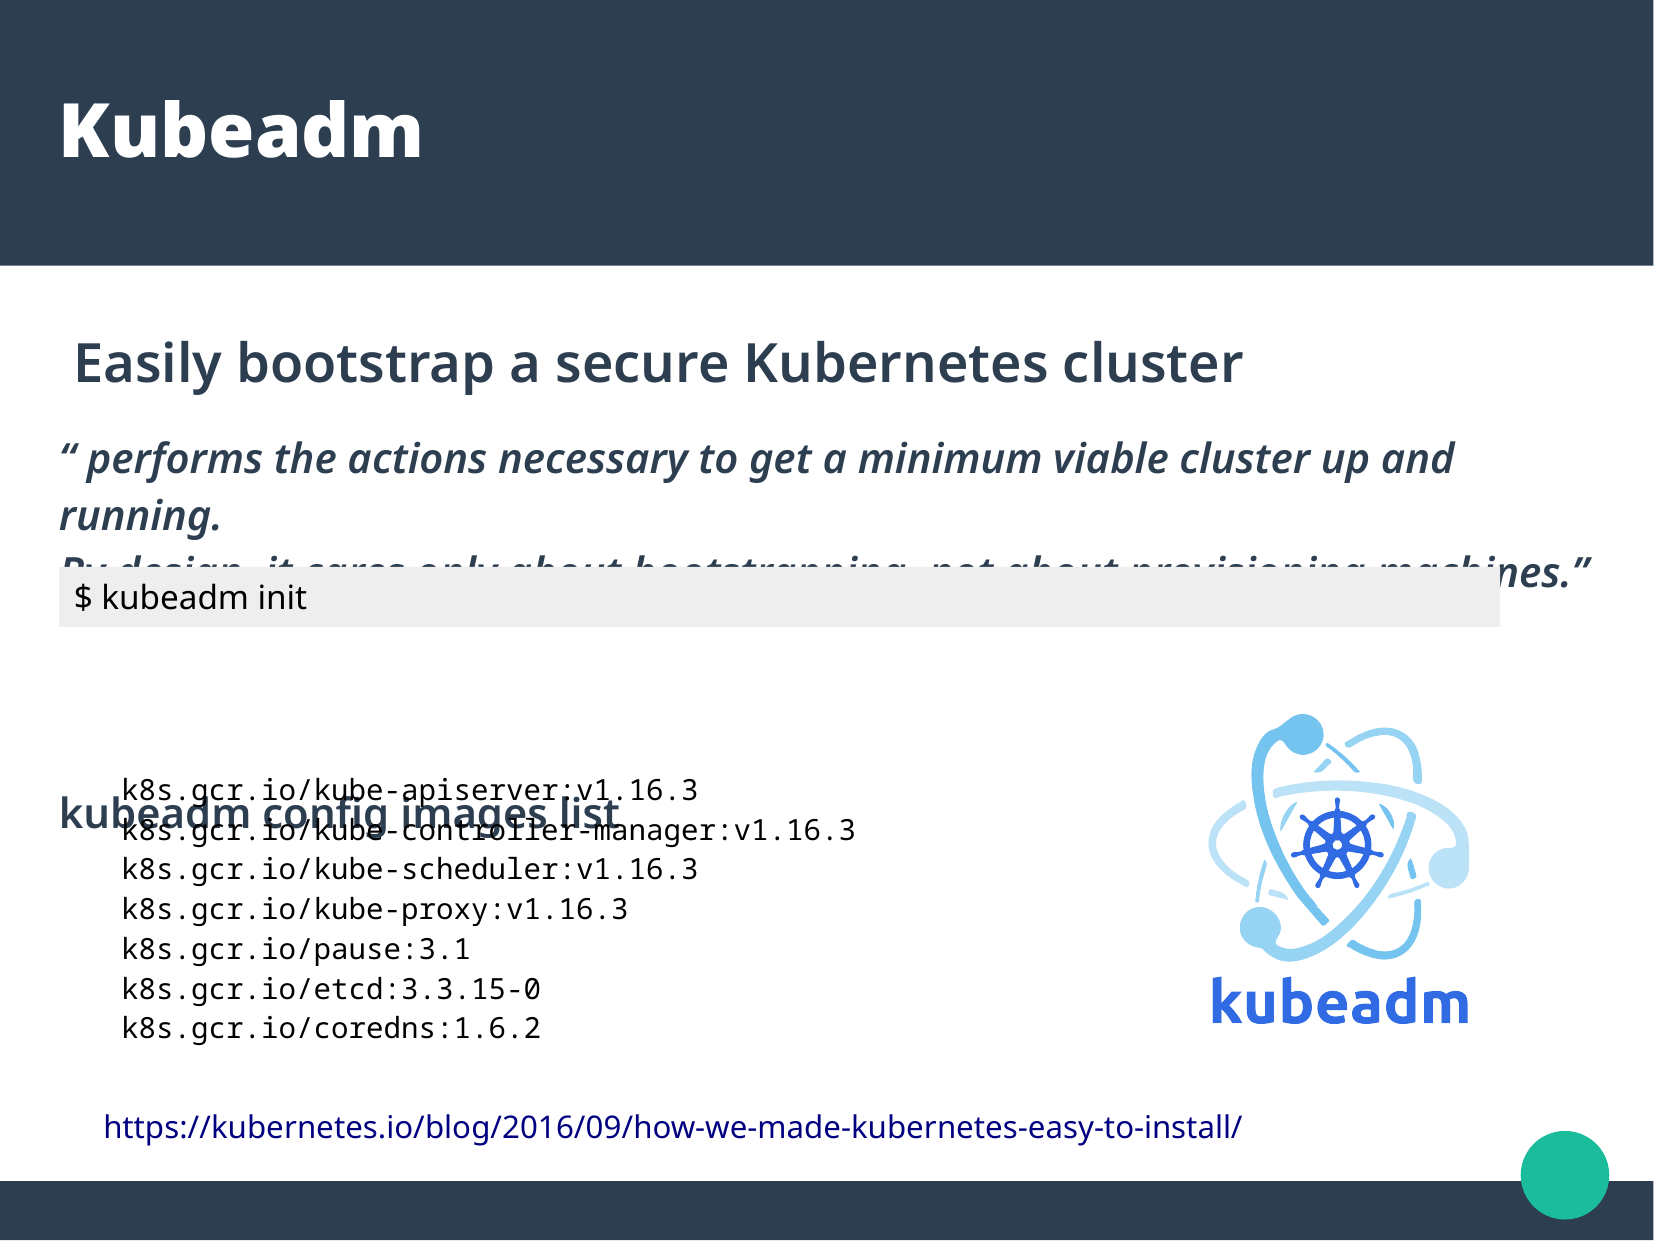

# Kubeadm
 Easily bootstrap a secure Kubernetes cluster
“ performs the actions necessary to get a minimum viable cluster up and running.
By design, it cares only about bootstrapping, not about provisioning machines.”
kubeadm config images list
$ kubeadm init
k8s.gcr.io/kube-apiserver:v1.16.3
k8s.gcr.io/kube-controller-manager:v1.16.3
k8s.gcr.io/kube-scheduler:v1.16.3
k8s.gcr.io/kube-proxy:v1.16.3
k8s.gcr.io/pause:3.1
k8s.gcr.io/etcd:3.3.15-0
k8s.gcr.io/coredns:1.6.2
https://kubernetes.io/blog/2016/09/how-we-made-kubernetes-easy-to-install/